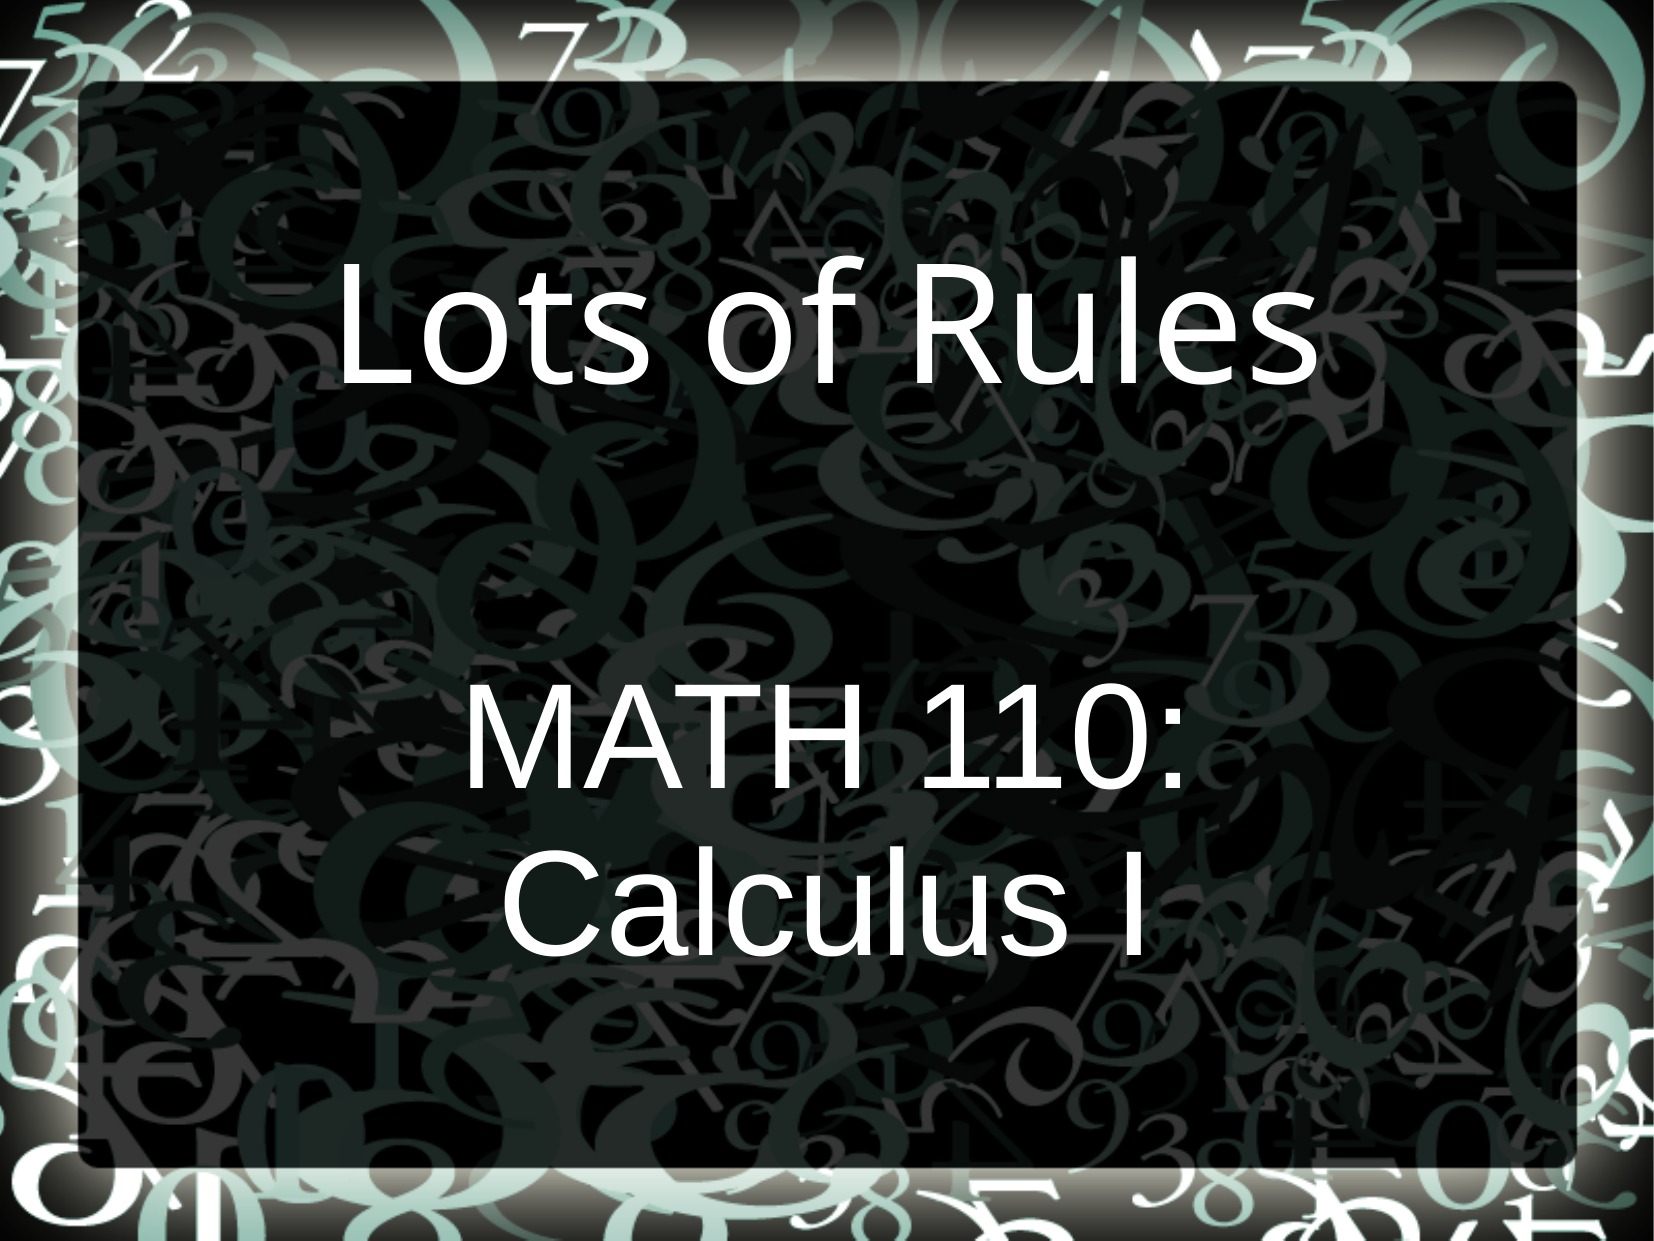

Lots of Rules
MATH 110:
Calculus I